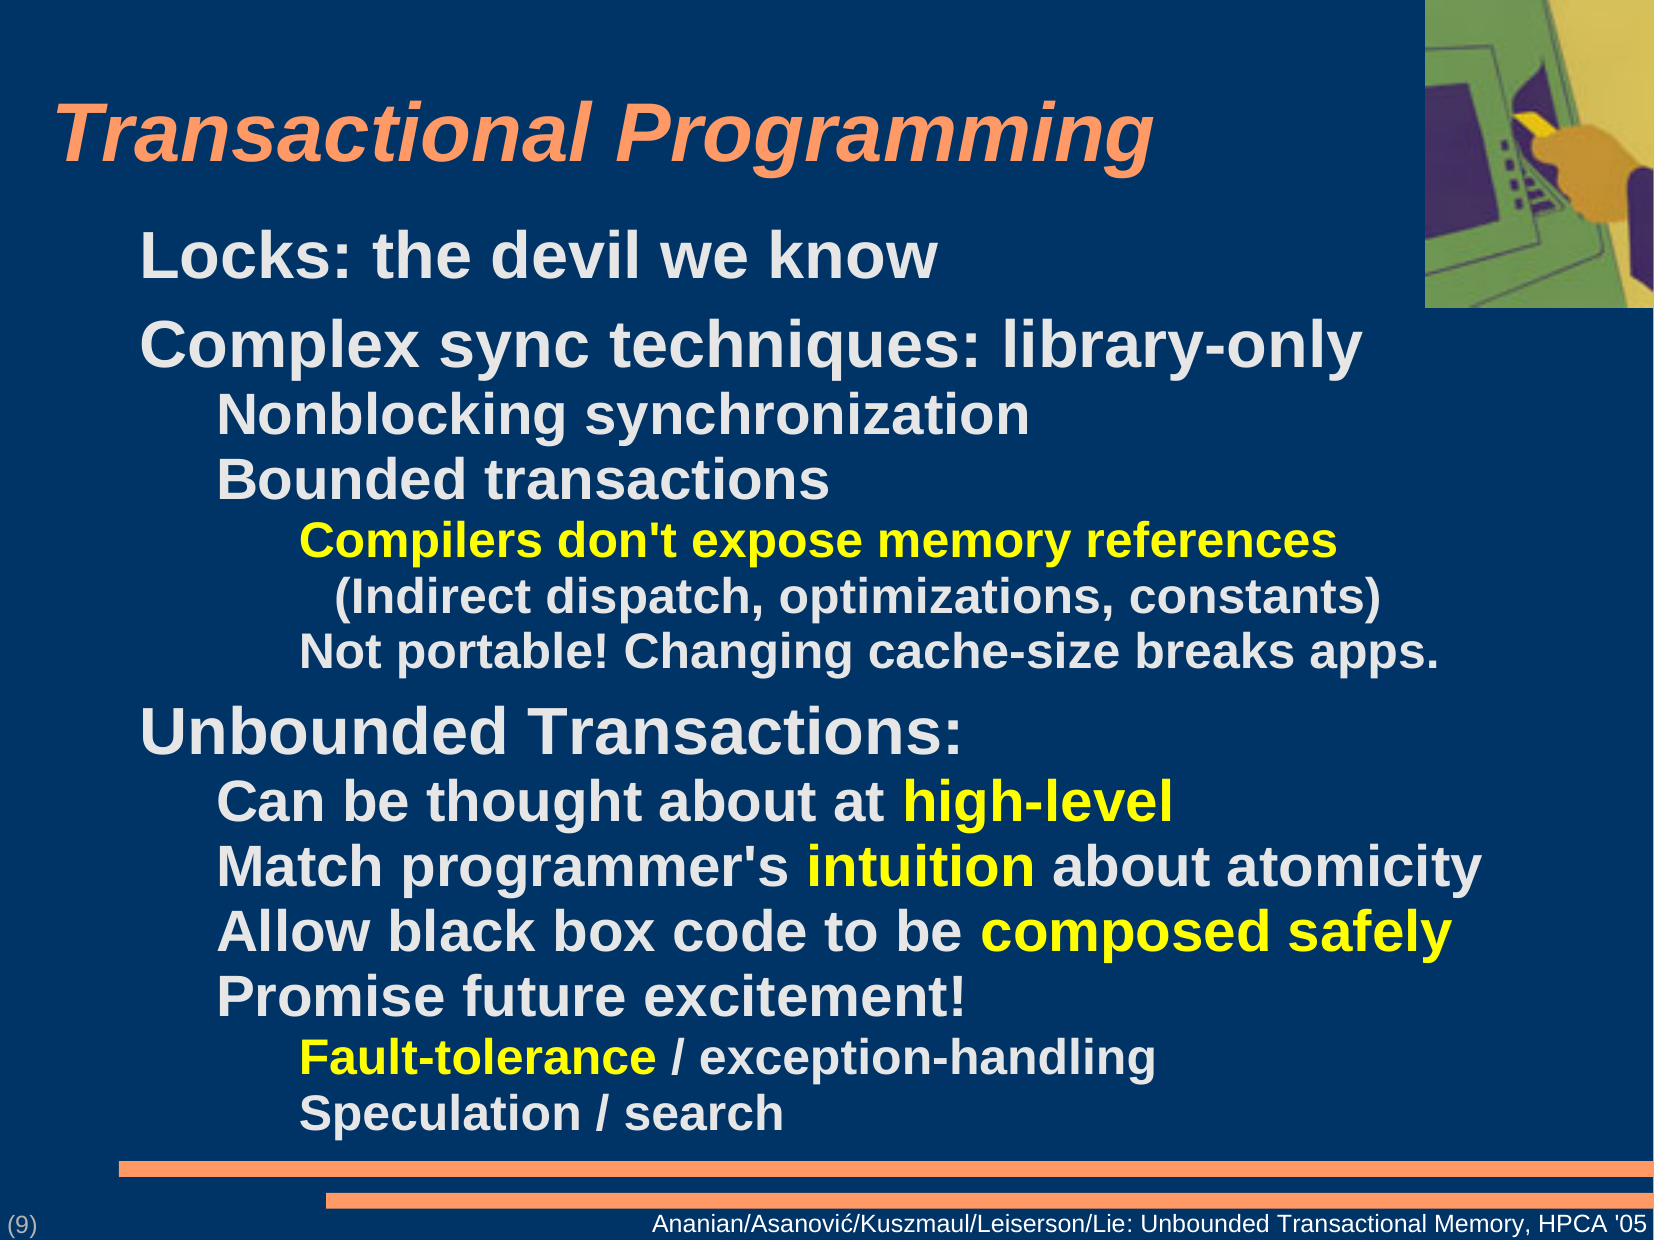

# Transactional Programming
Locks: the devil we know
Complex sync techniques: library-only
Nonblocking synchronization
Bounded transactions
Compilers don't expose memory references
(Indirect dispatch, optimizations, constants)
Not portable! Changing cache-size breaks apps.
Unbounded Transactions:
Can be thought about at high-level
Match programmer's intuition about atomicity
Allow black box code to be composed safely
Promise future excitement!
Fault-tolerance / exception-handling
Speculation / search